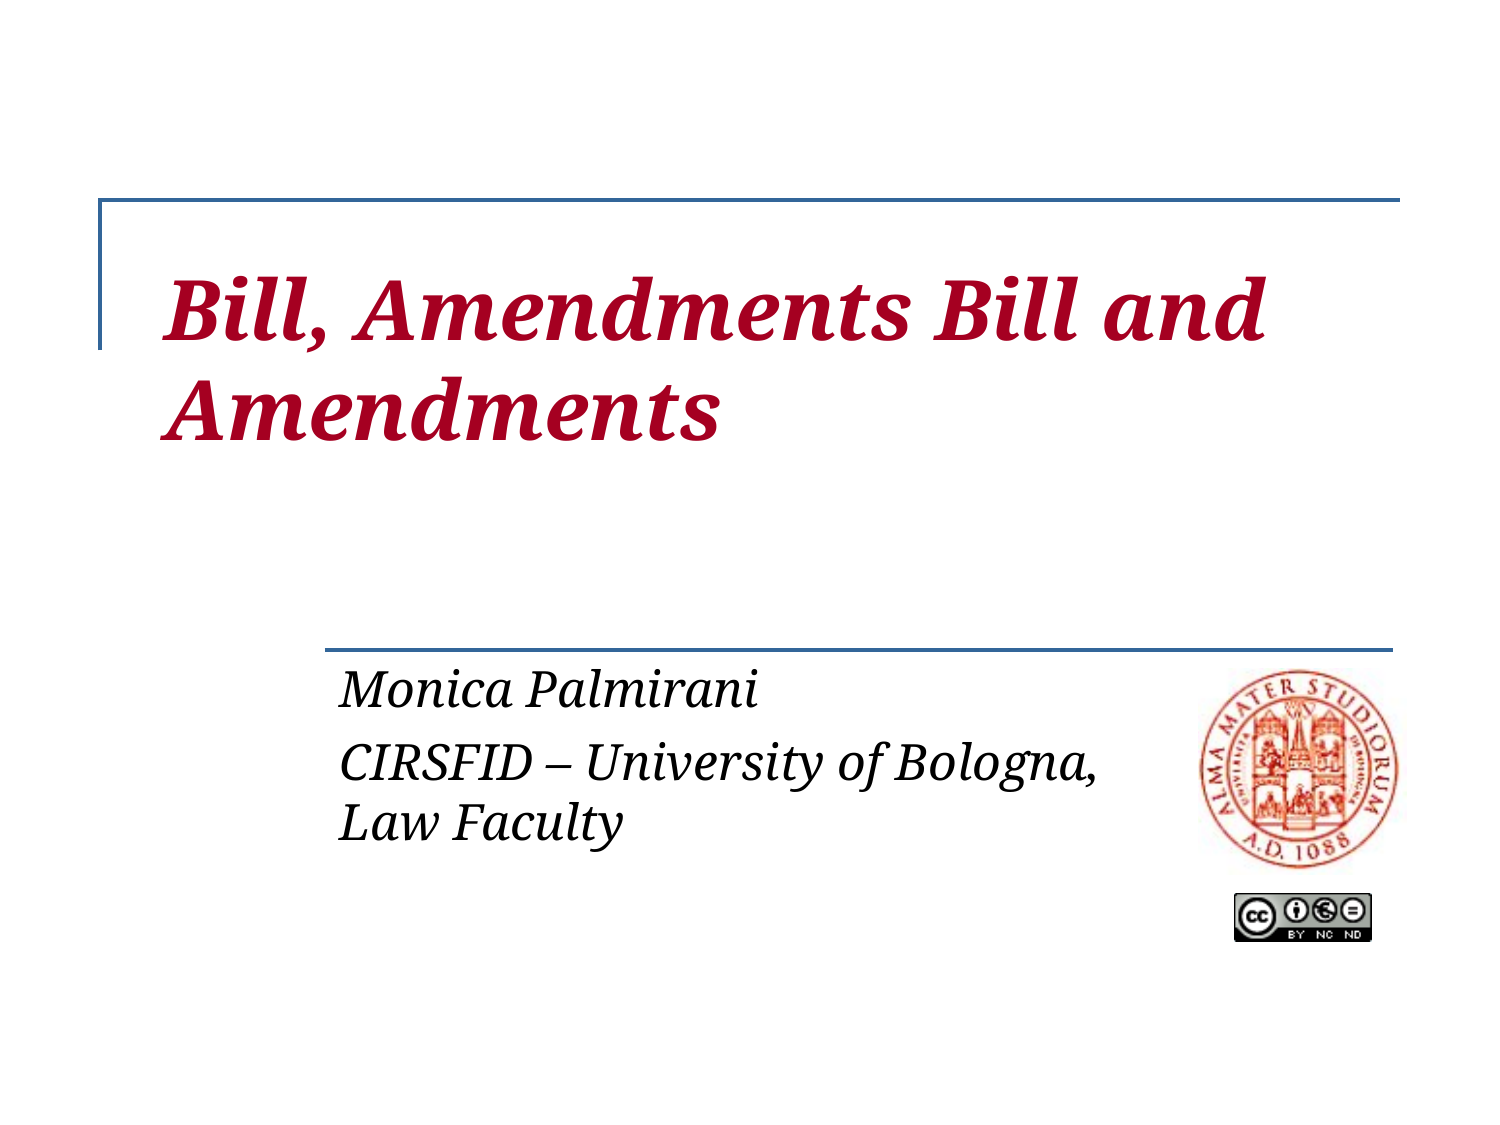

# Bill, Amendments Bill and Amendments
Monica Palmirani
CIRSFID – University of Bologna, Law Faculty